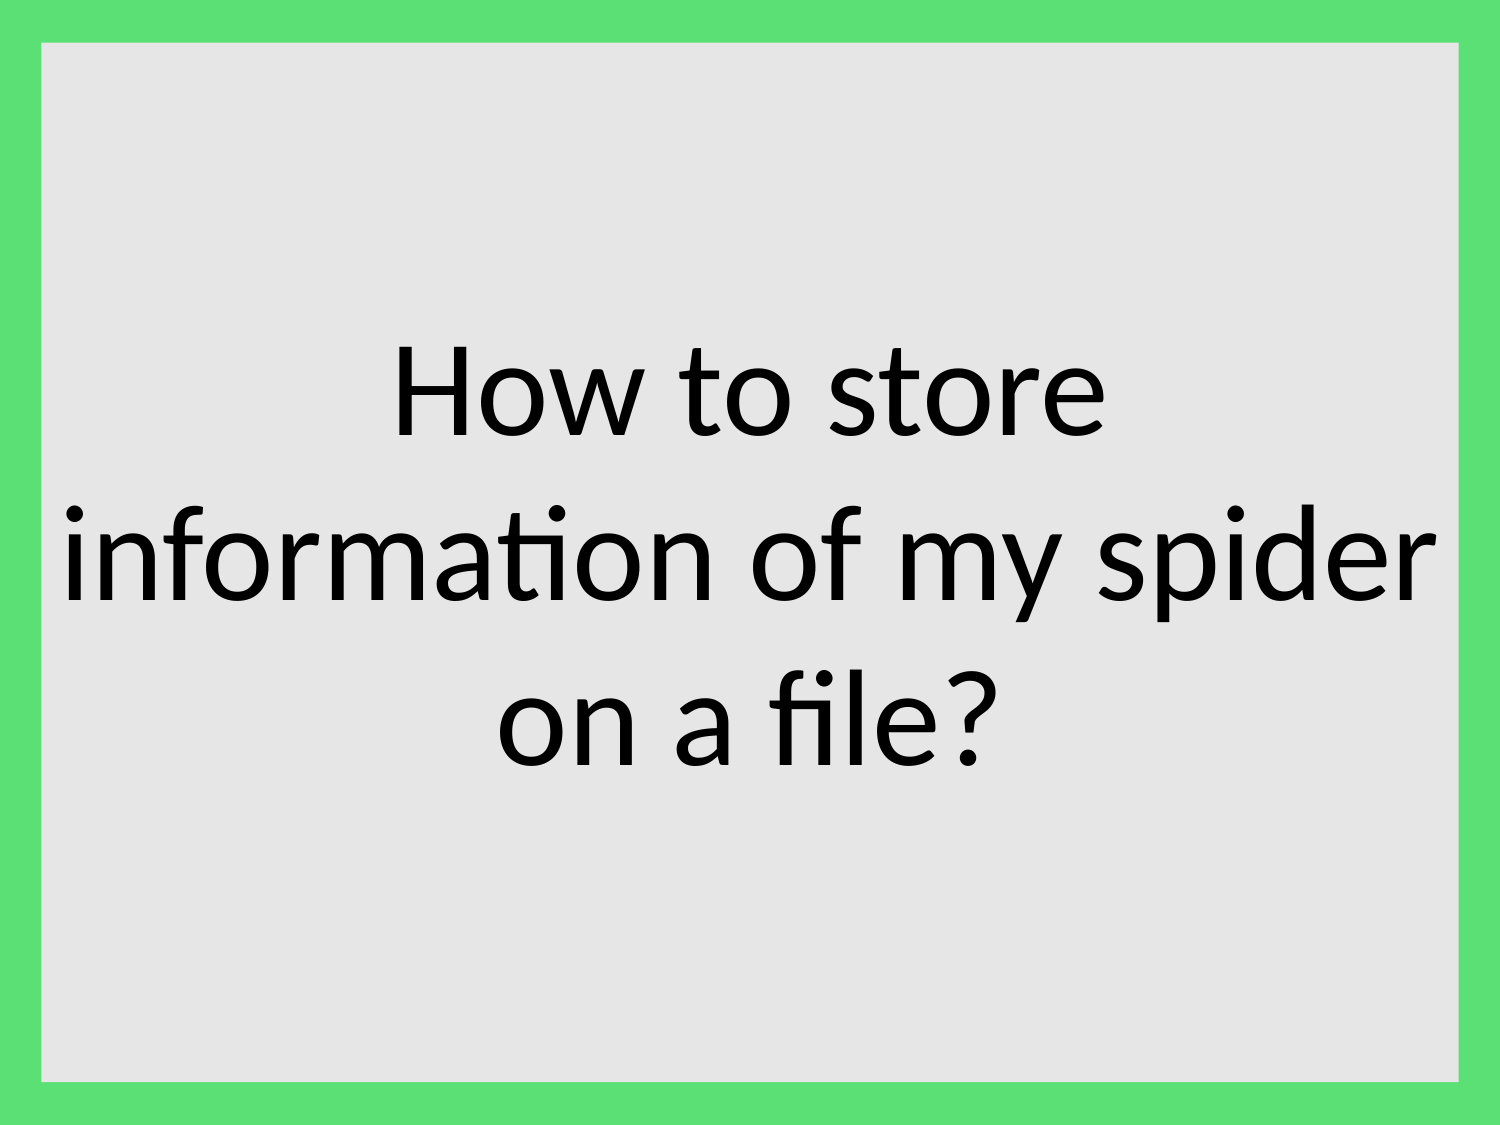

How to store information of my spider on a file?